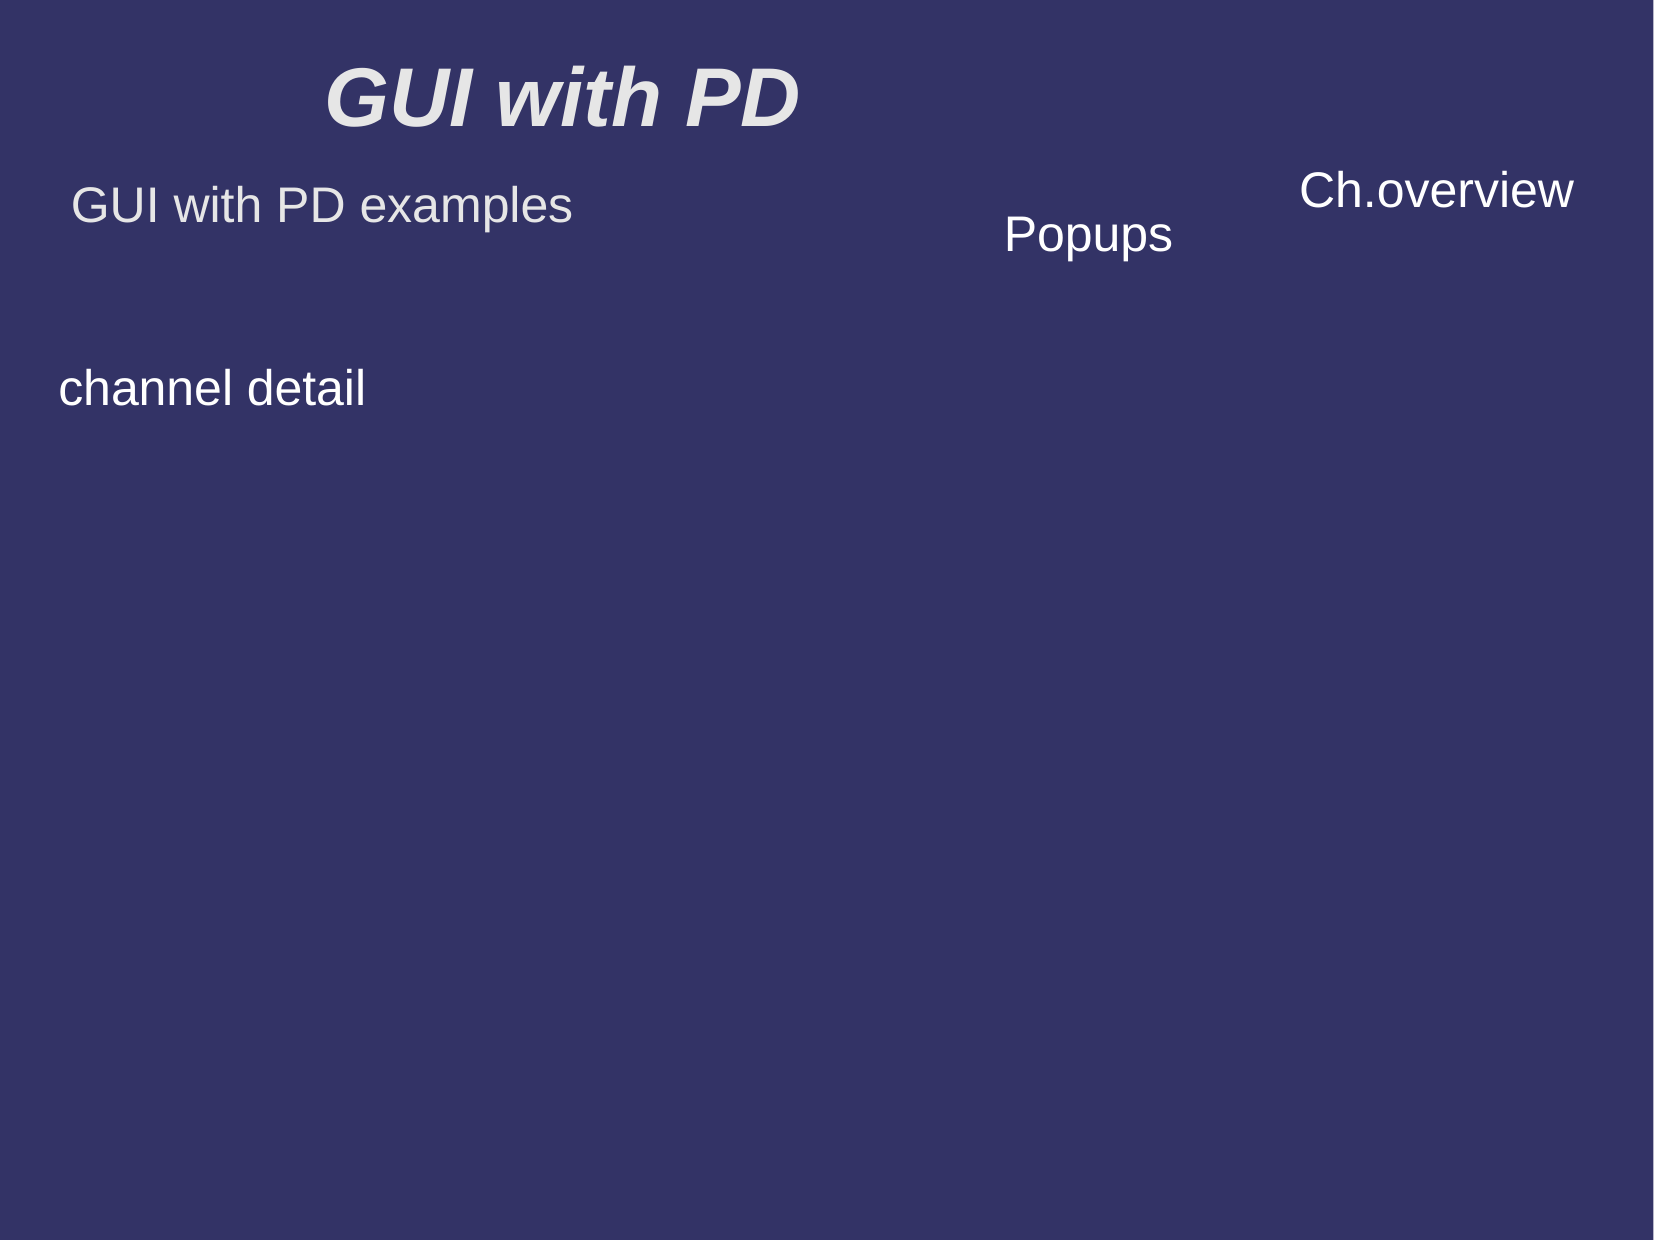

# GUI with PD
Ch.overview
GUI with PD examples
Popups
channel detail